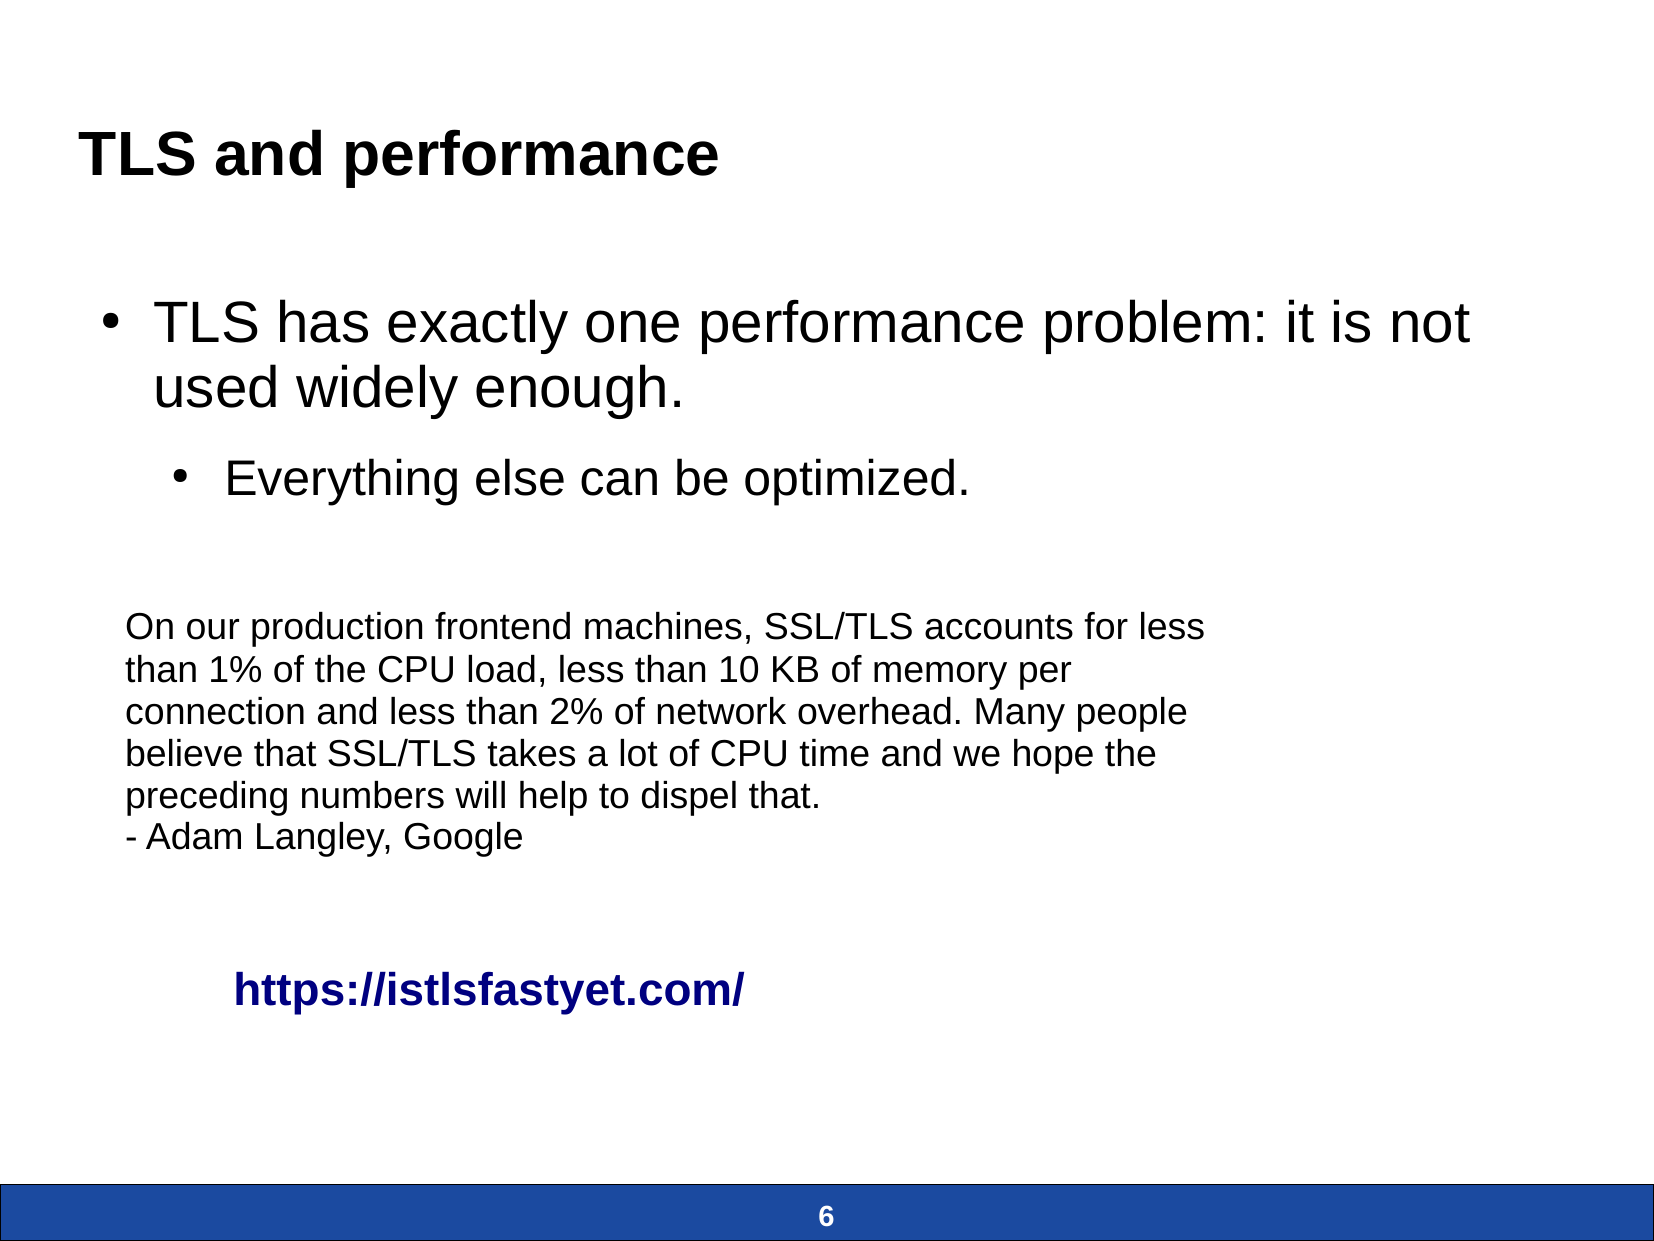

# TLS and performance
TLS has exactly one performance problem: it is not used widely enough.
Everything else can be optimized.
On our production frontend machines, SSL/TLS accounts for less than 1% of the CPU load, less than 10 KB of memory per connection and less than 2% of network overhead. Many people believe that SSL/TLS takes a lot of CPU time and we hope the preceding numbers will help to dispel that.
- Adam Langley, Google
https://istlsfastyet.com/
6